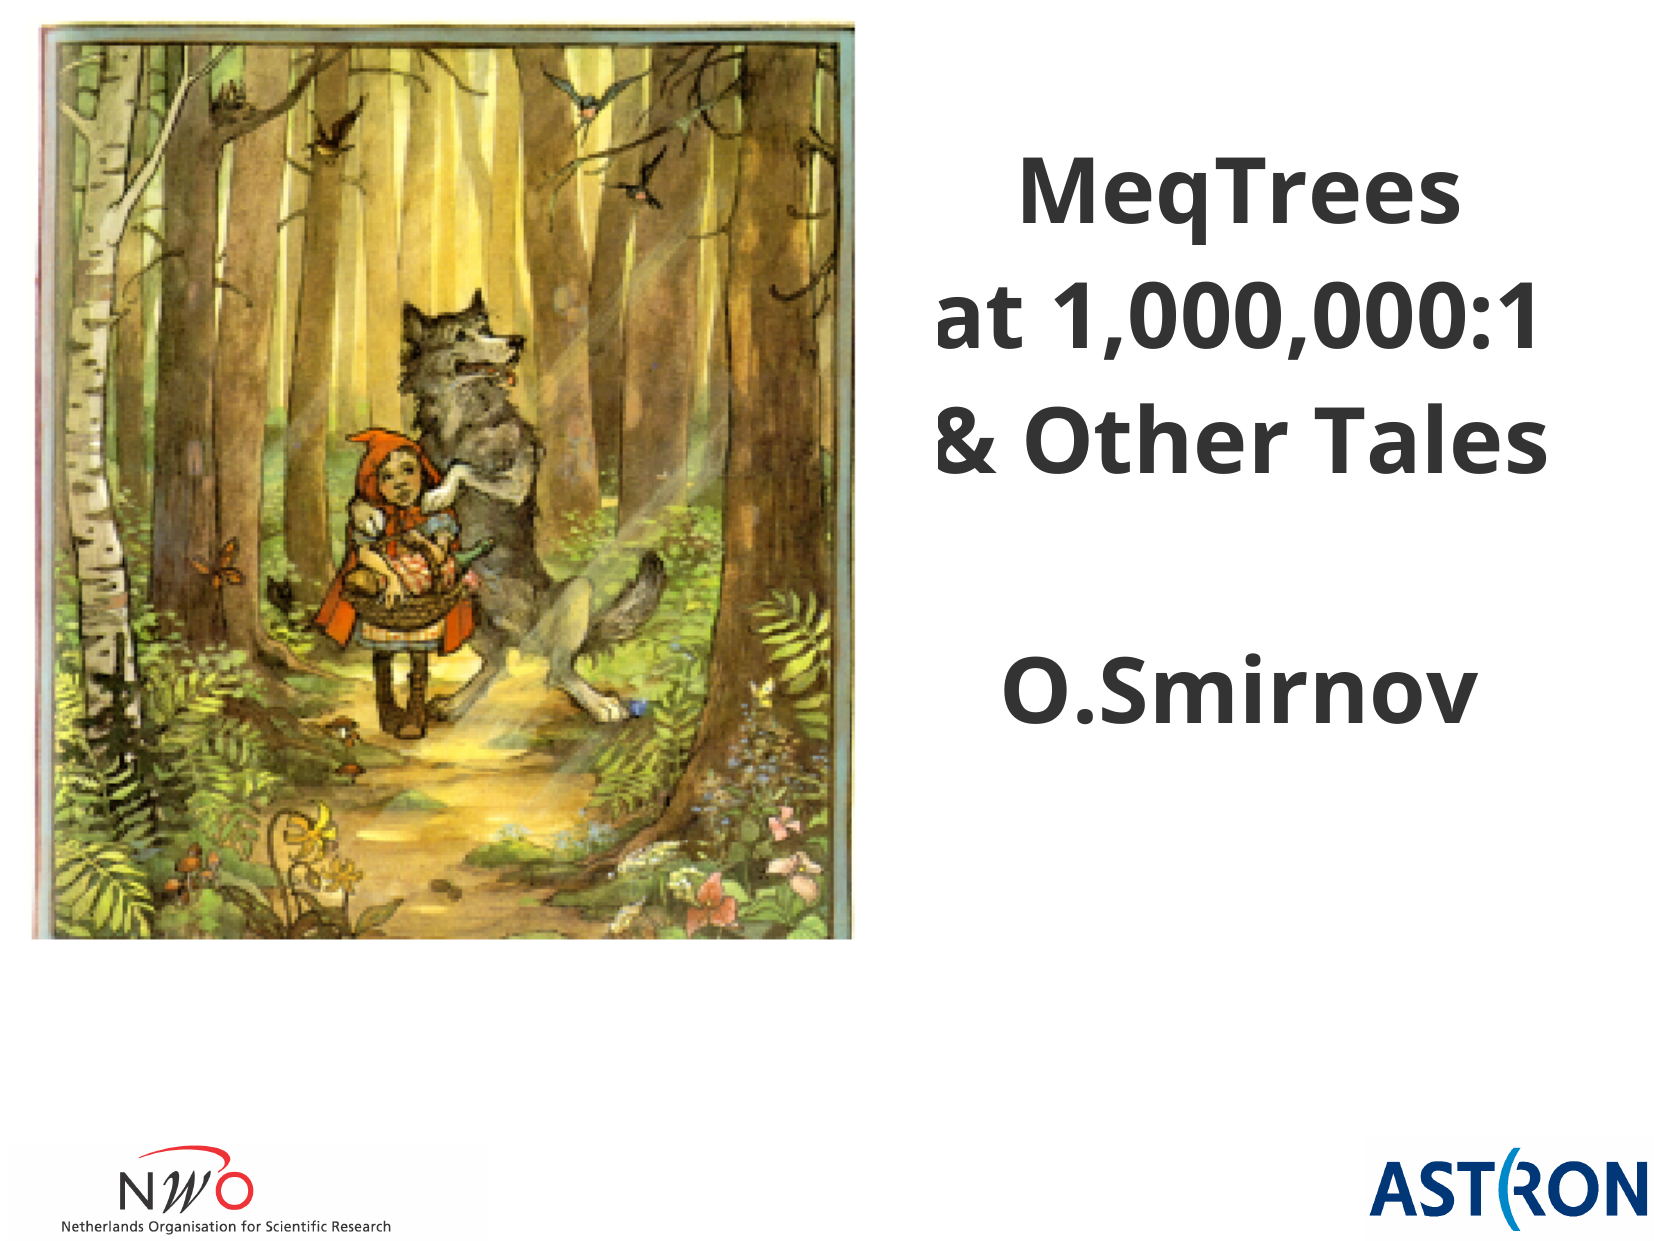

# MeqTrees at 1,000,000:1 & Other Tales O.Smirnov